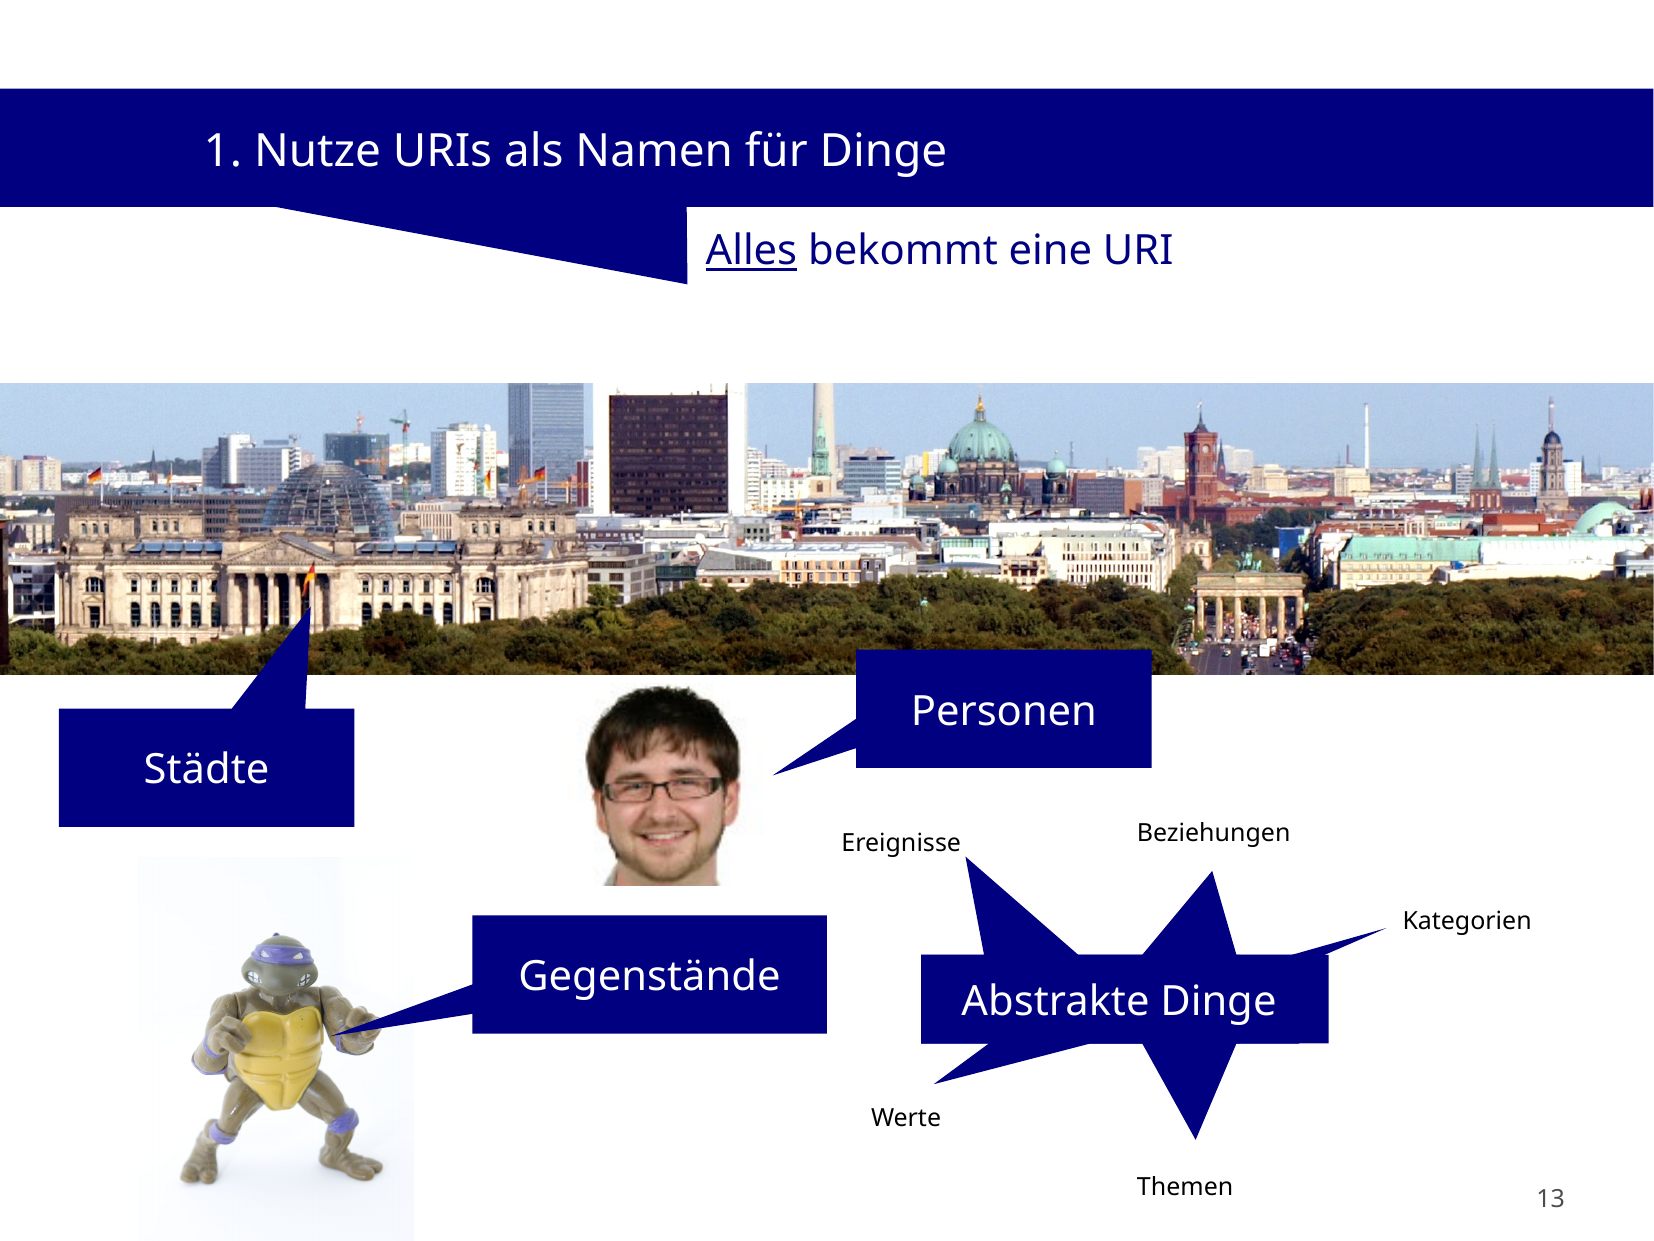

1. Nutze URIs als Namen für Dinge
Alles bekommt eine URI
Personen
Städte
Beziehungen
Ereignisse
Kategorien
Gegenstände
Abstrakte Dinge
Werte
Themen